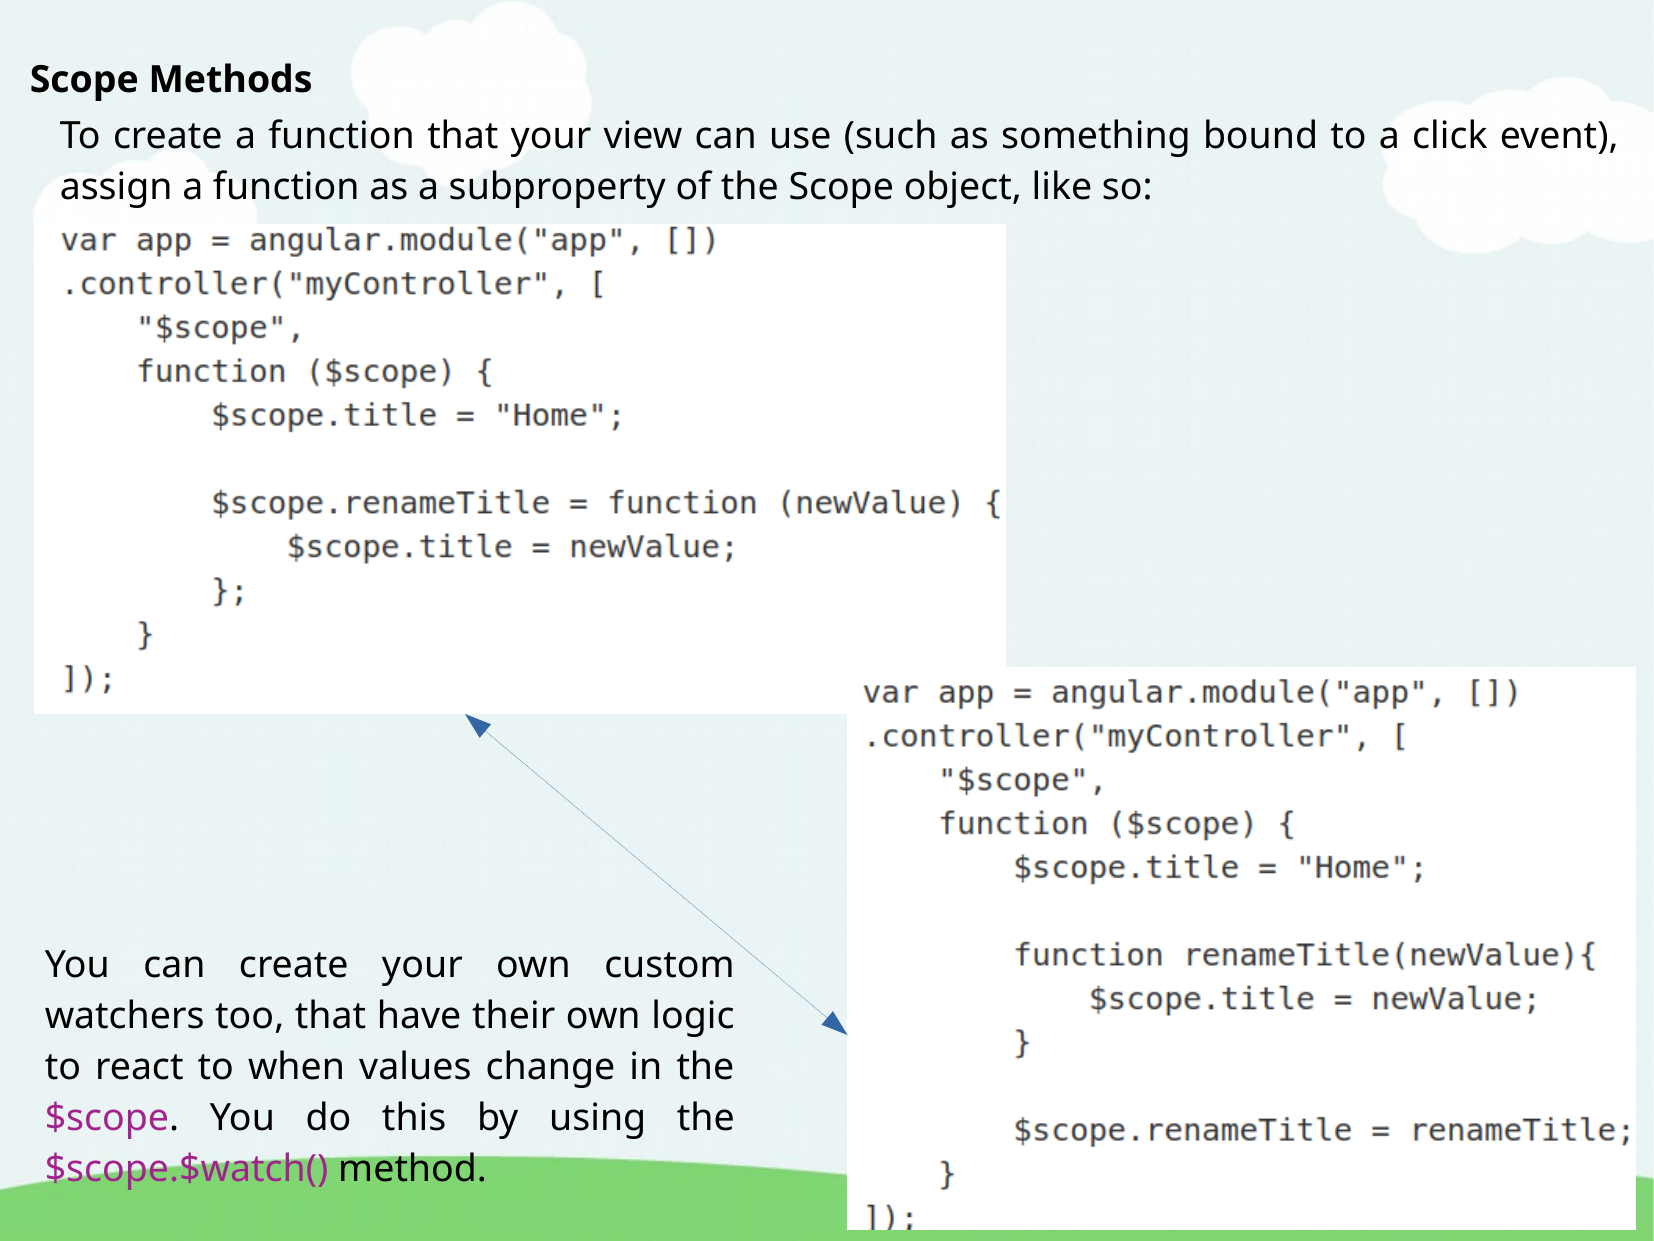

Scope Methods
To create a function that your view can use (such as something bound to a click event), assign a function as a subproperty of the Scope object, like so:
You can create your own custom watchers too, that have their own logic to react to when values change in the $scope. You do this by using the $scope.$watch() method.
32